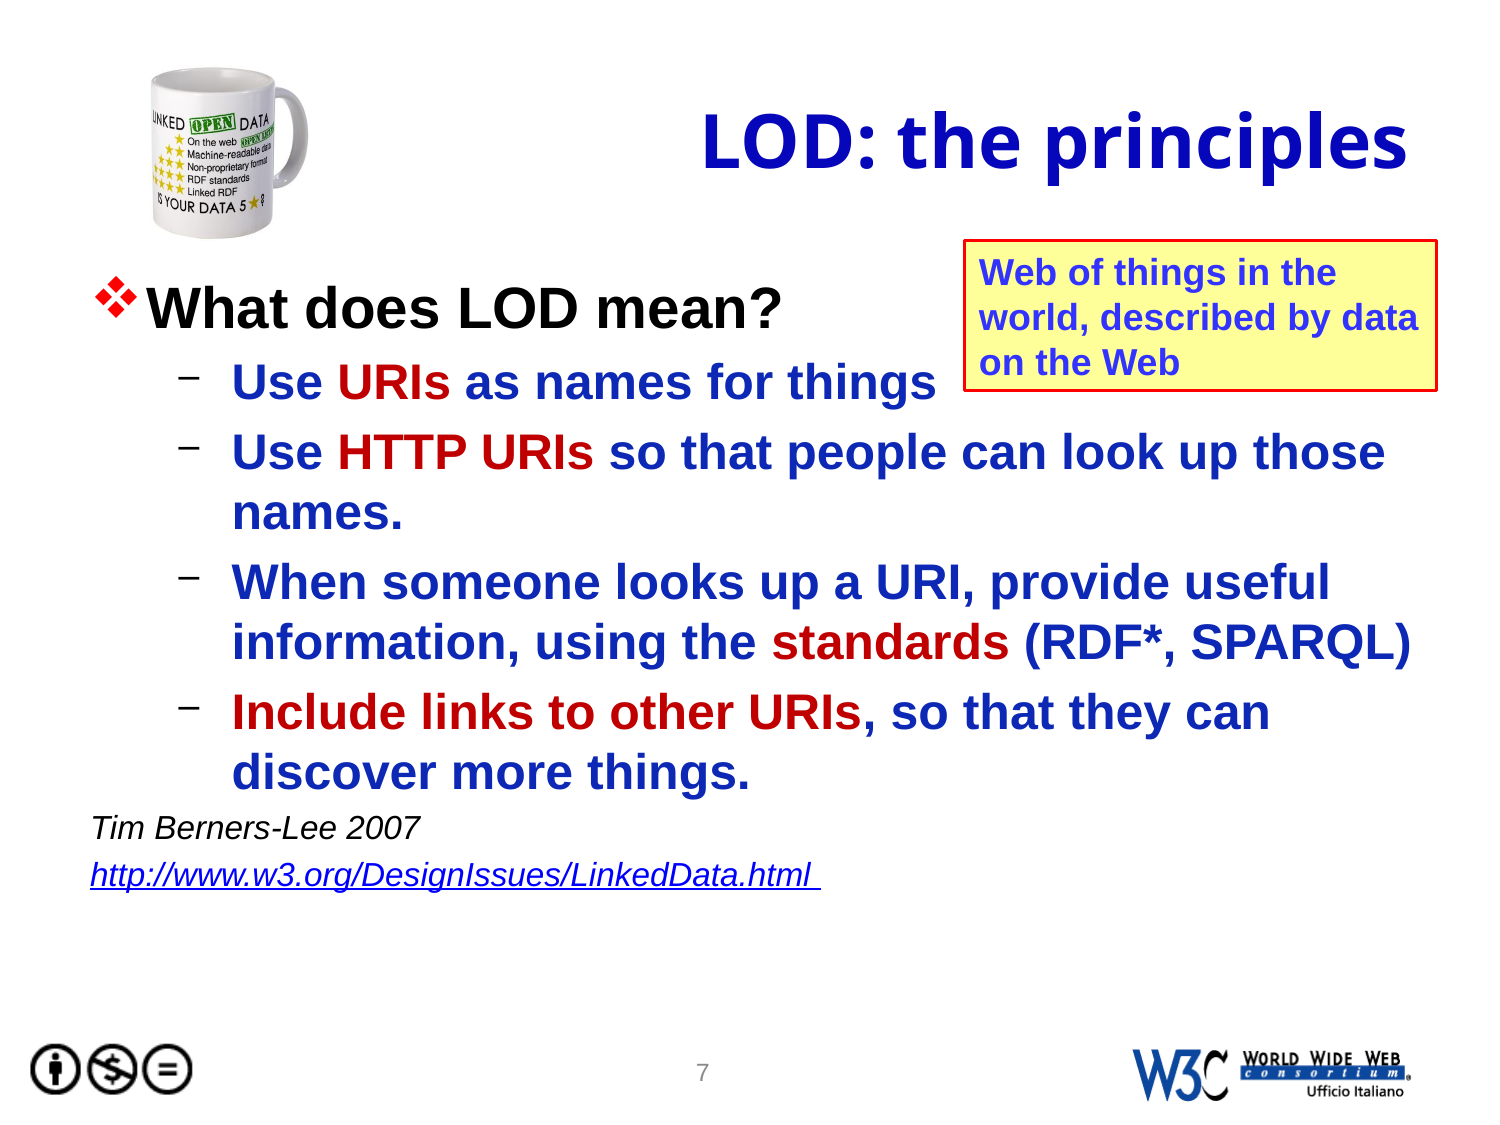

# LOD: the principles
Web of things in the world, described by data on the Web
What does LOD mean?
Use URIs as names for things
Use HTTP URIs so that people can look up those names.
When someone looks up a URI, provide useful information, using the standards (RDF*, SPARQL)
Include links to other URIs, so that they can discover more things.
Tim Berners-Lee 2007
http://www.w3.org/DesignIssues/LinkedData.html